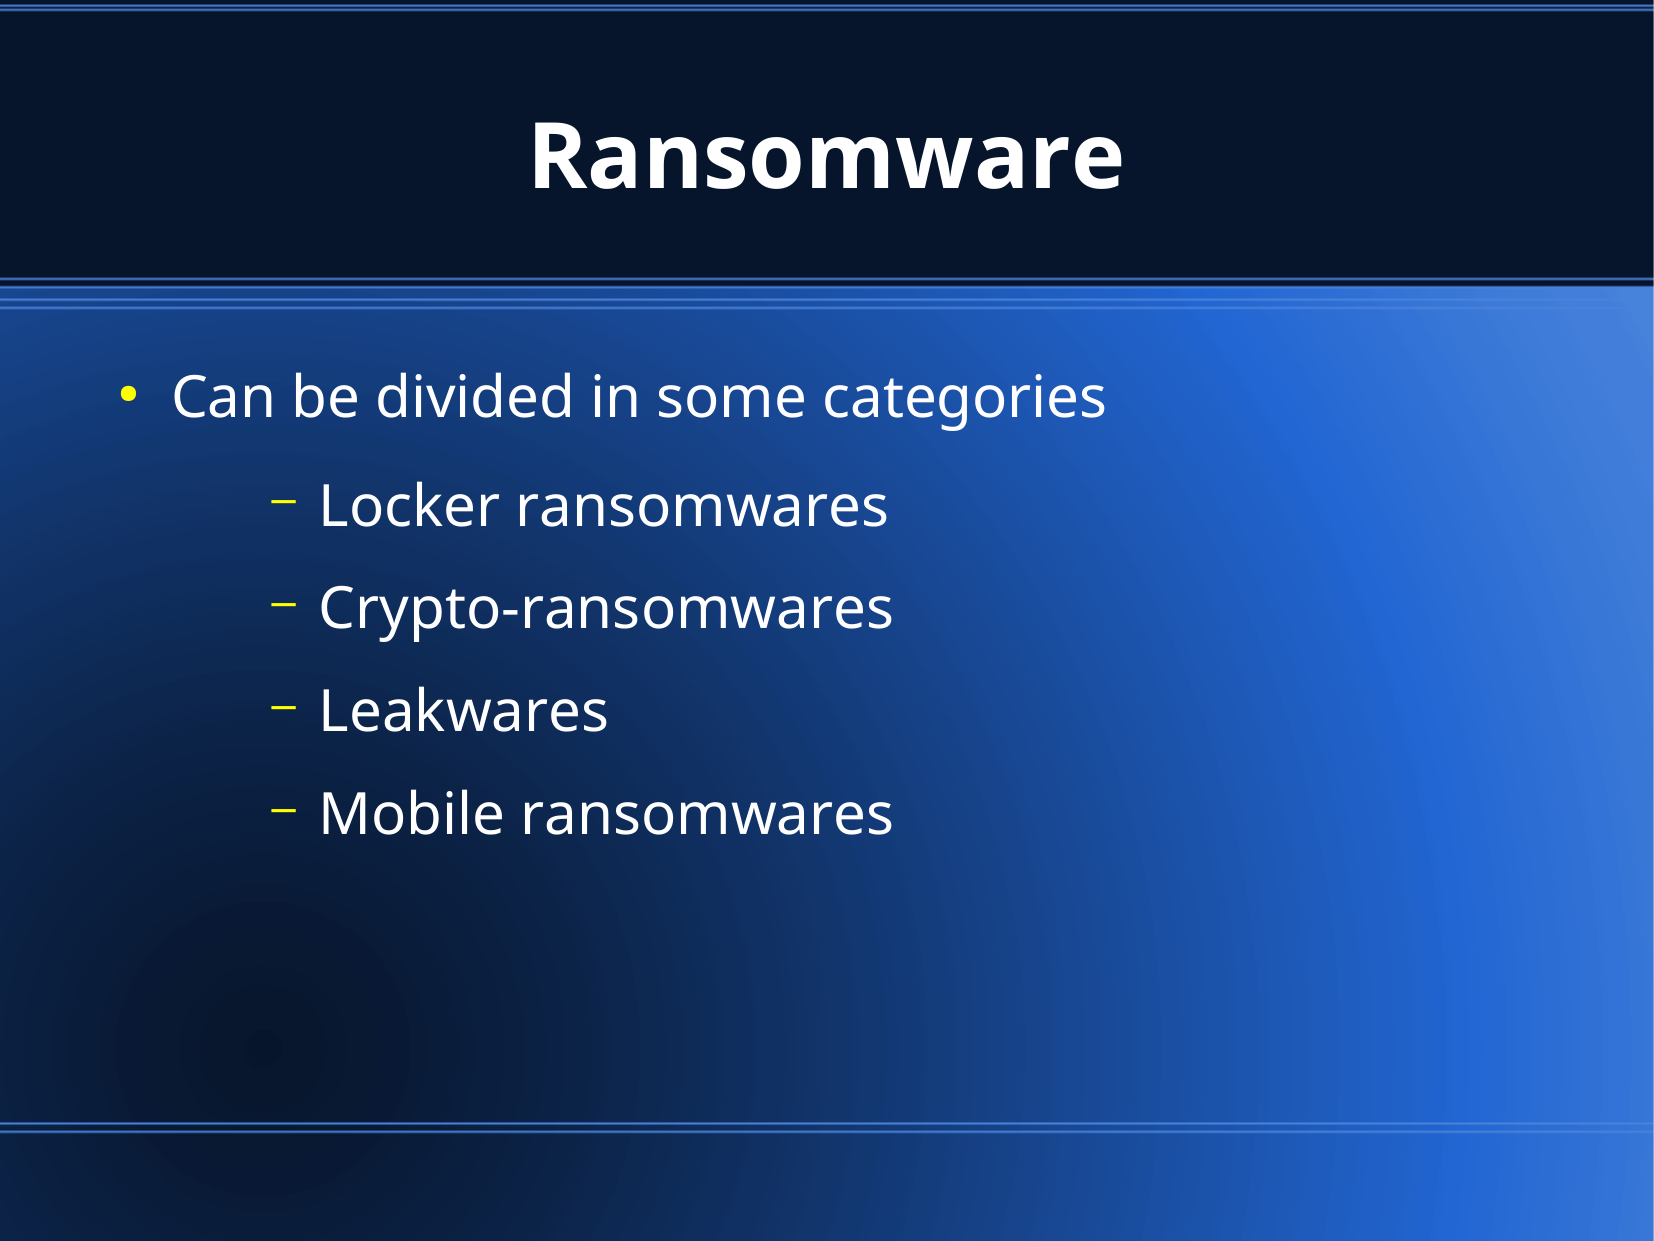

# Ransomware
Can be divided in some categories
Locker ransomwares
Crypto-ransomwares
Leakwares
Mobile ransomwares